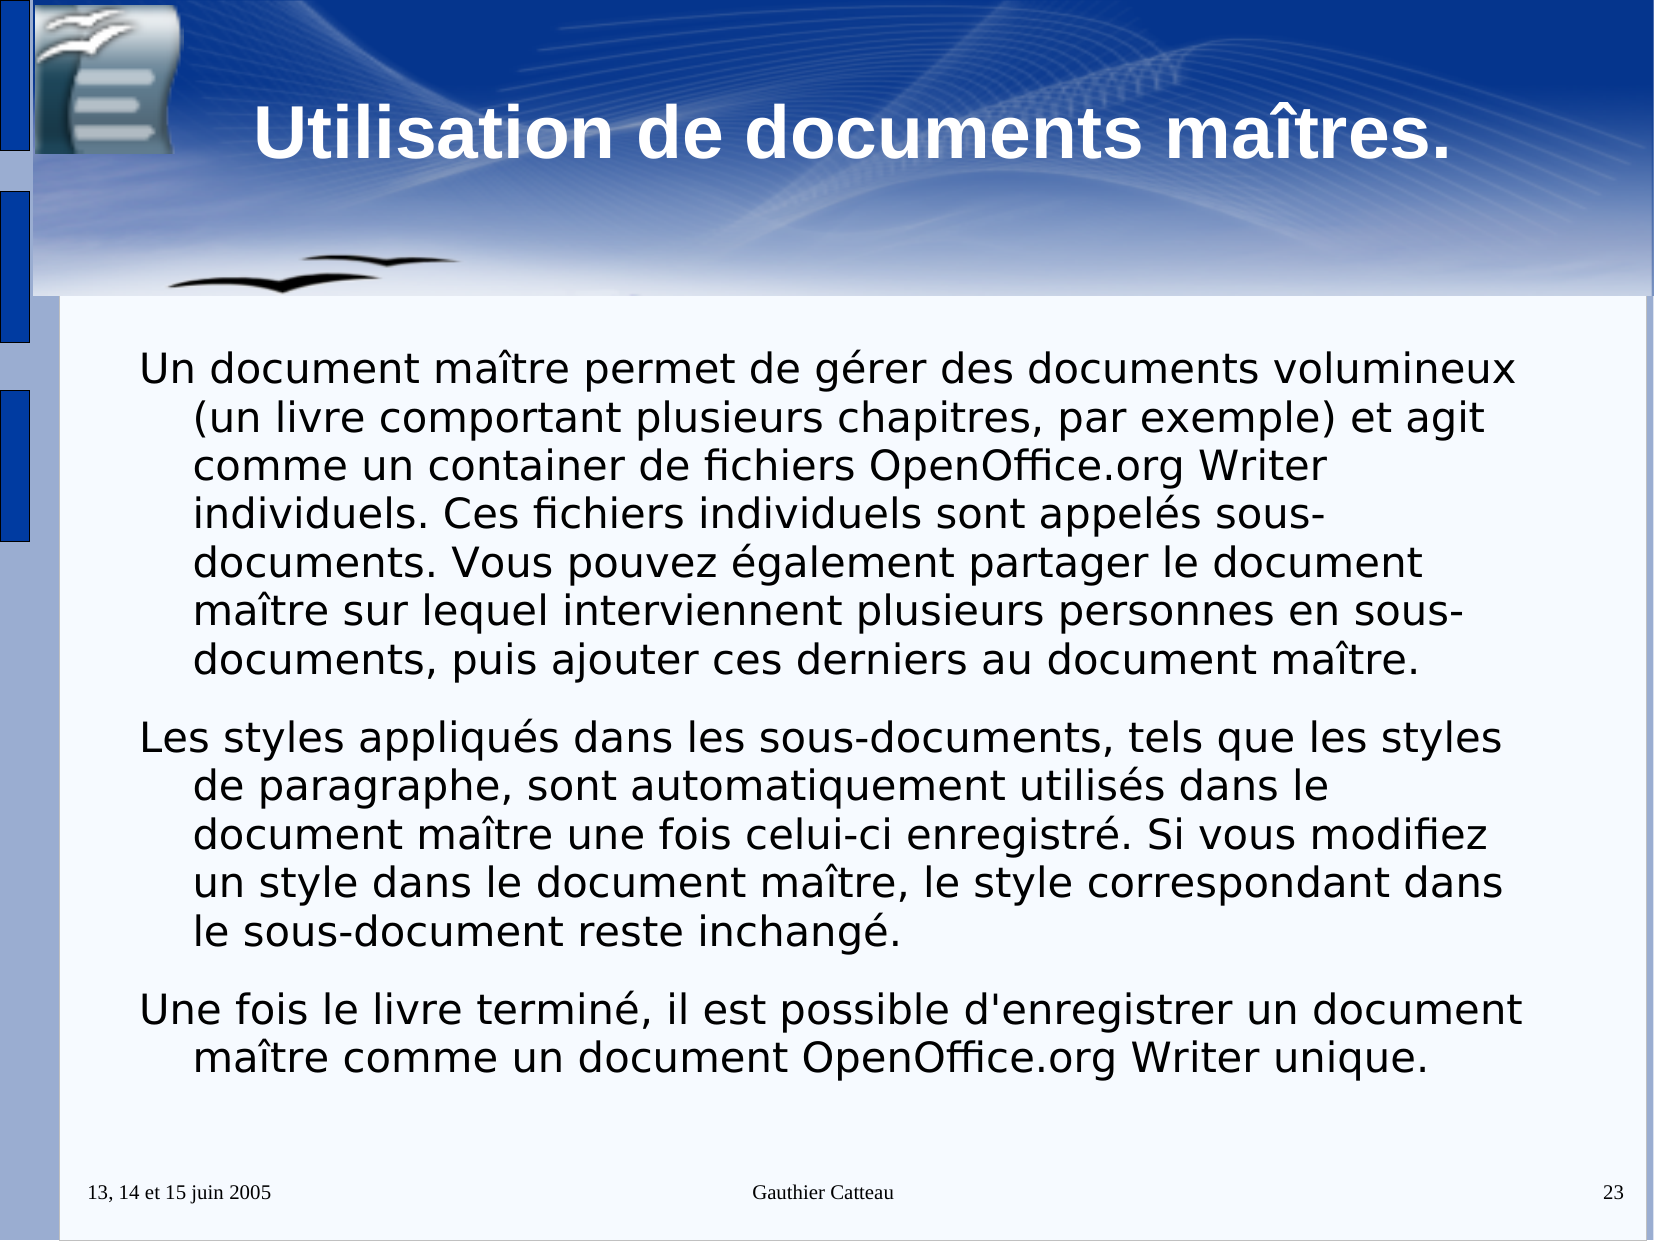

# Utilisation de documents maîtres.
Un document maître permet de gérer des documents volumineux (un livre comportant plusieurs chapitres, par exemple) et agit comme un container de fichiers OpenOffice.org Writer individuels. Ces fichiers individuels sont appelés sous-documents. Vous pouvez également partager le document maître sur lequel interviennent plusieurs personnes en sous-documents, puis ajouter ces derniers au document maître.
Les styles appliqués dans les sous-documents, tels que les styles de paragraphe, sont automatiquement utilisés dans le document maître une fois celui-ci enregistré. Si vous modifiez un style dans le document maître, le style correspondant dans le sous-document reste inchangé.
Une fois le livre terminé, il est possible d'enregistrer un document maître comme un document OpenOffice.org Writer unique.
Gauthier Catteau